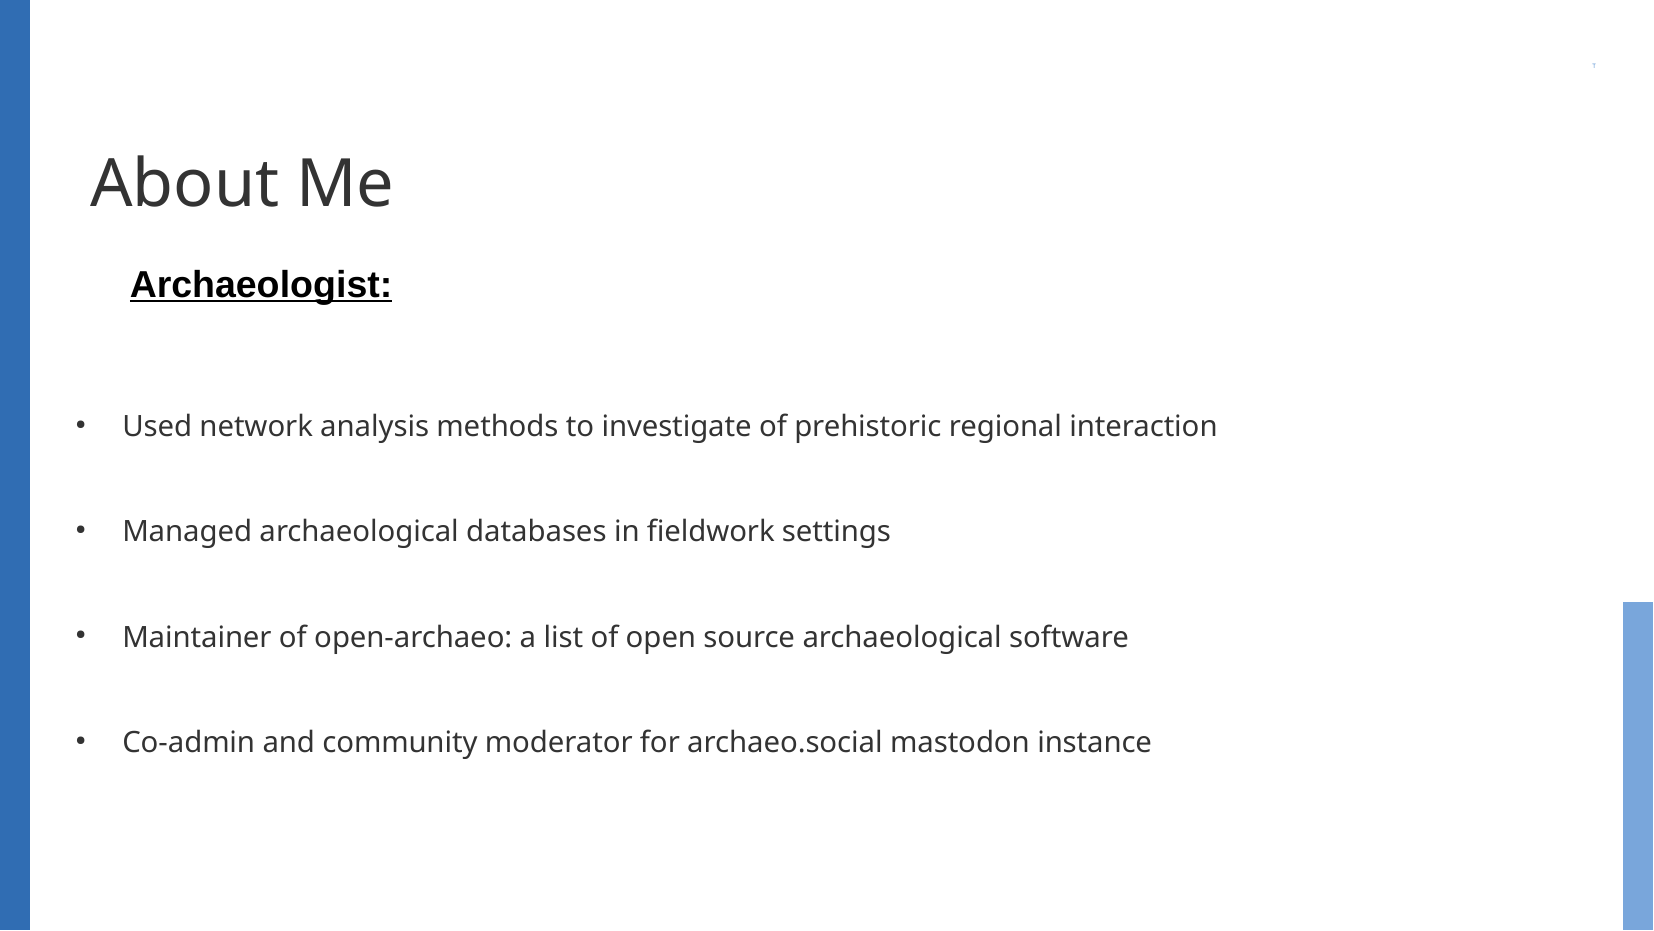

About Me
Archaeologist:
# Used network analysis methods to investigate of prehistoric regional interaction
Managed archaeological databases in fieldwork settings
Maintainer of open-archaeo: a list of open source archaeological software
Co-admin and community moderator for archaeo.social mastodon instance